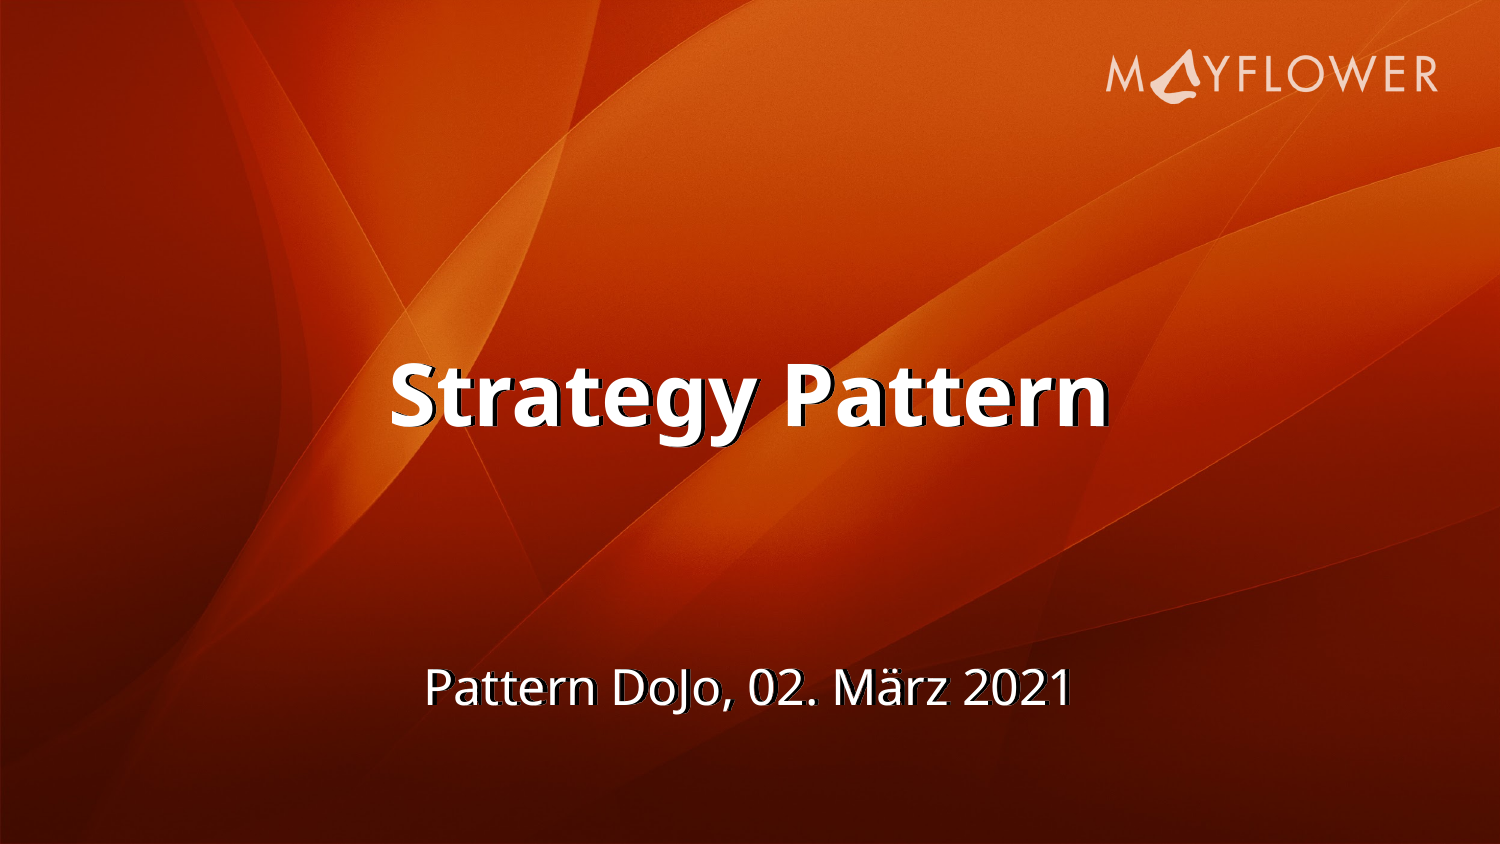

# Strategy Pattern
Pattern DoJo, 02. März 2021